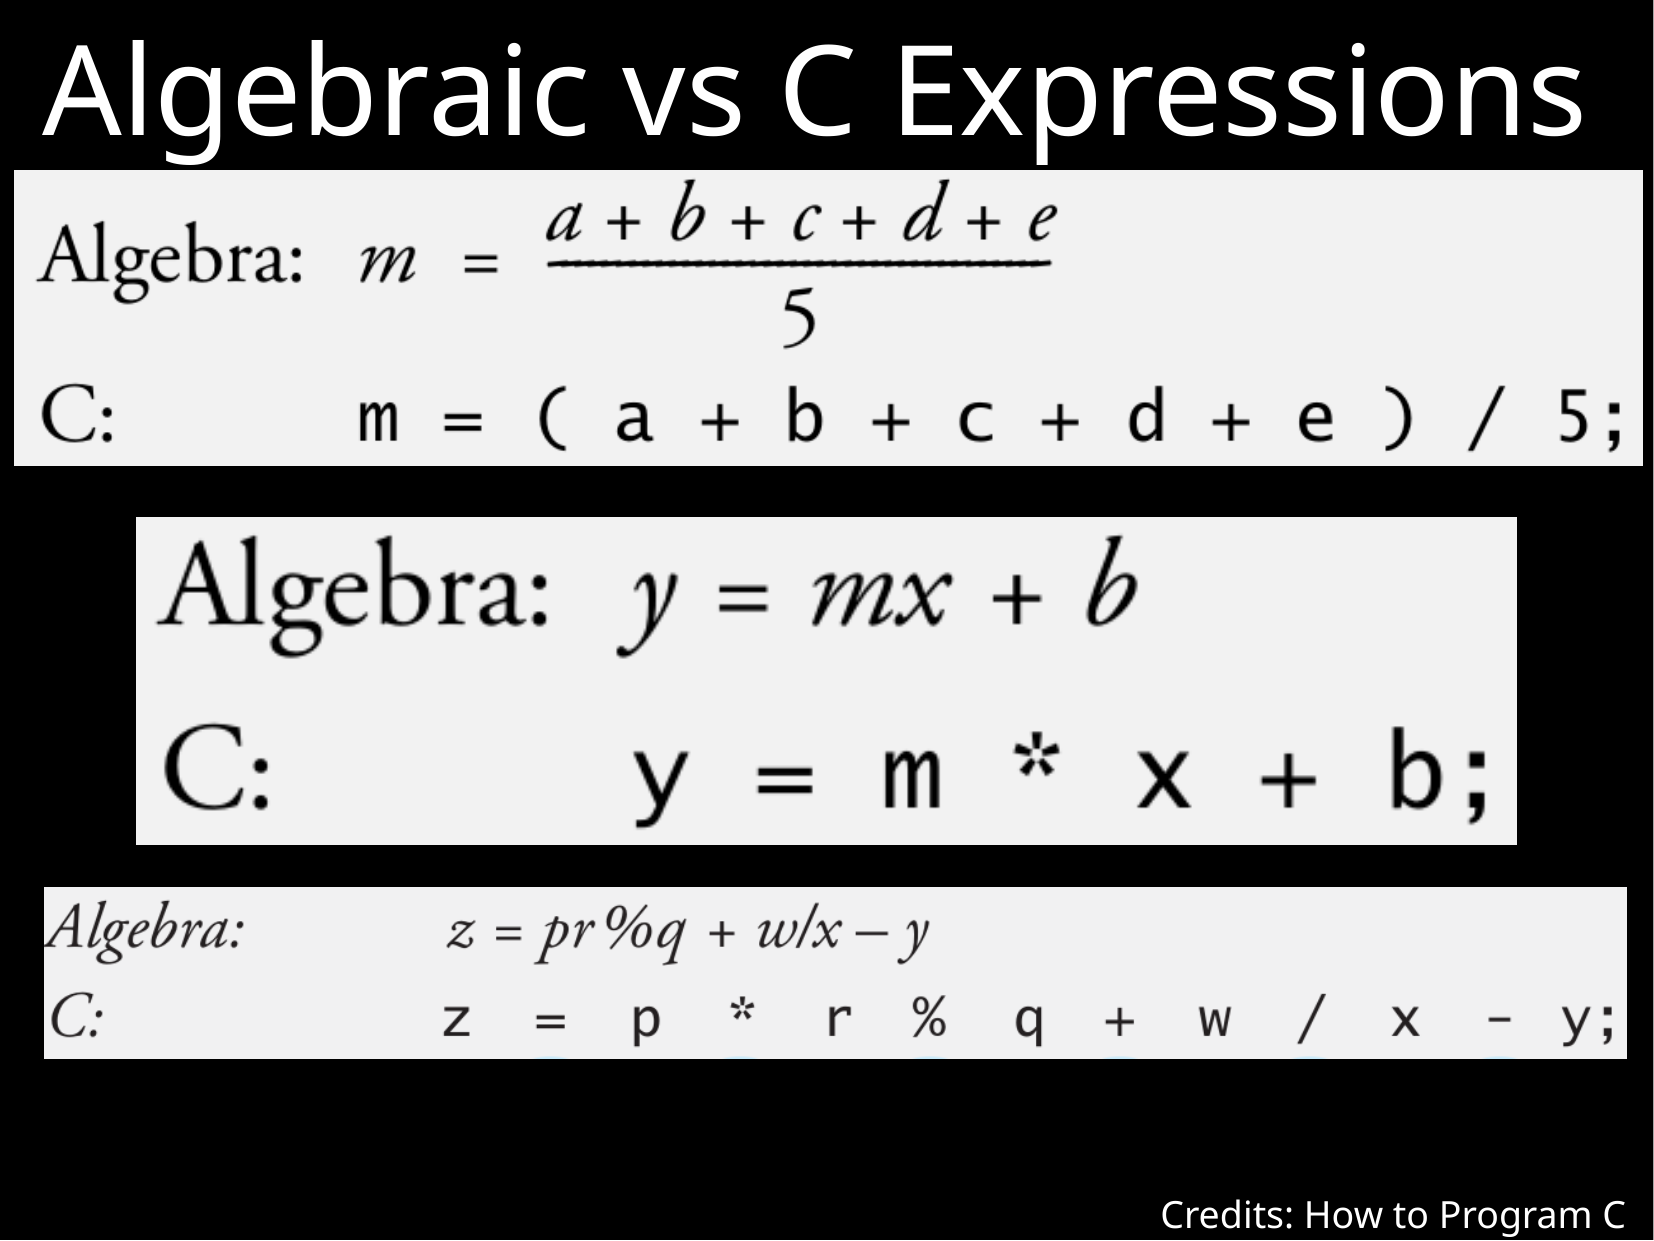

Algebraic vs C Expressions
Credits: How to Program C